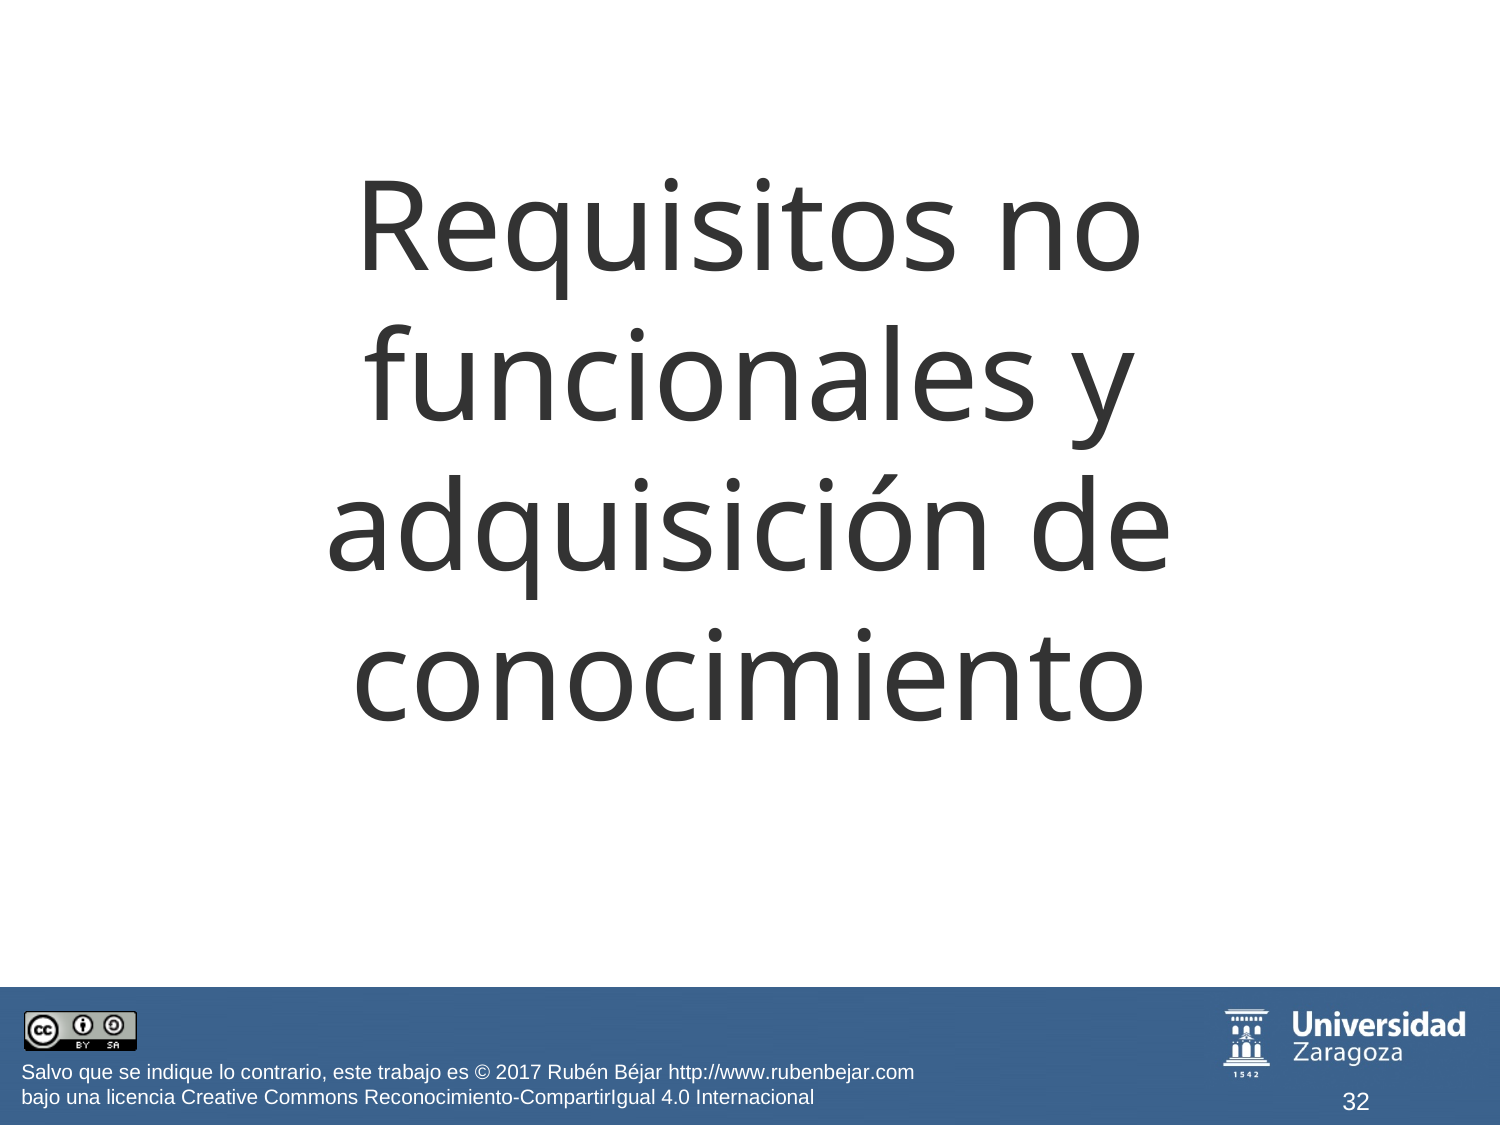

Requisitos no funcionales y adquisición de conocimiento